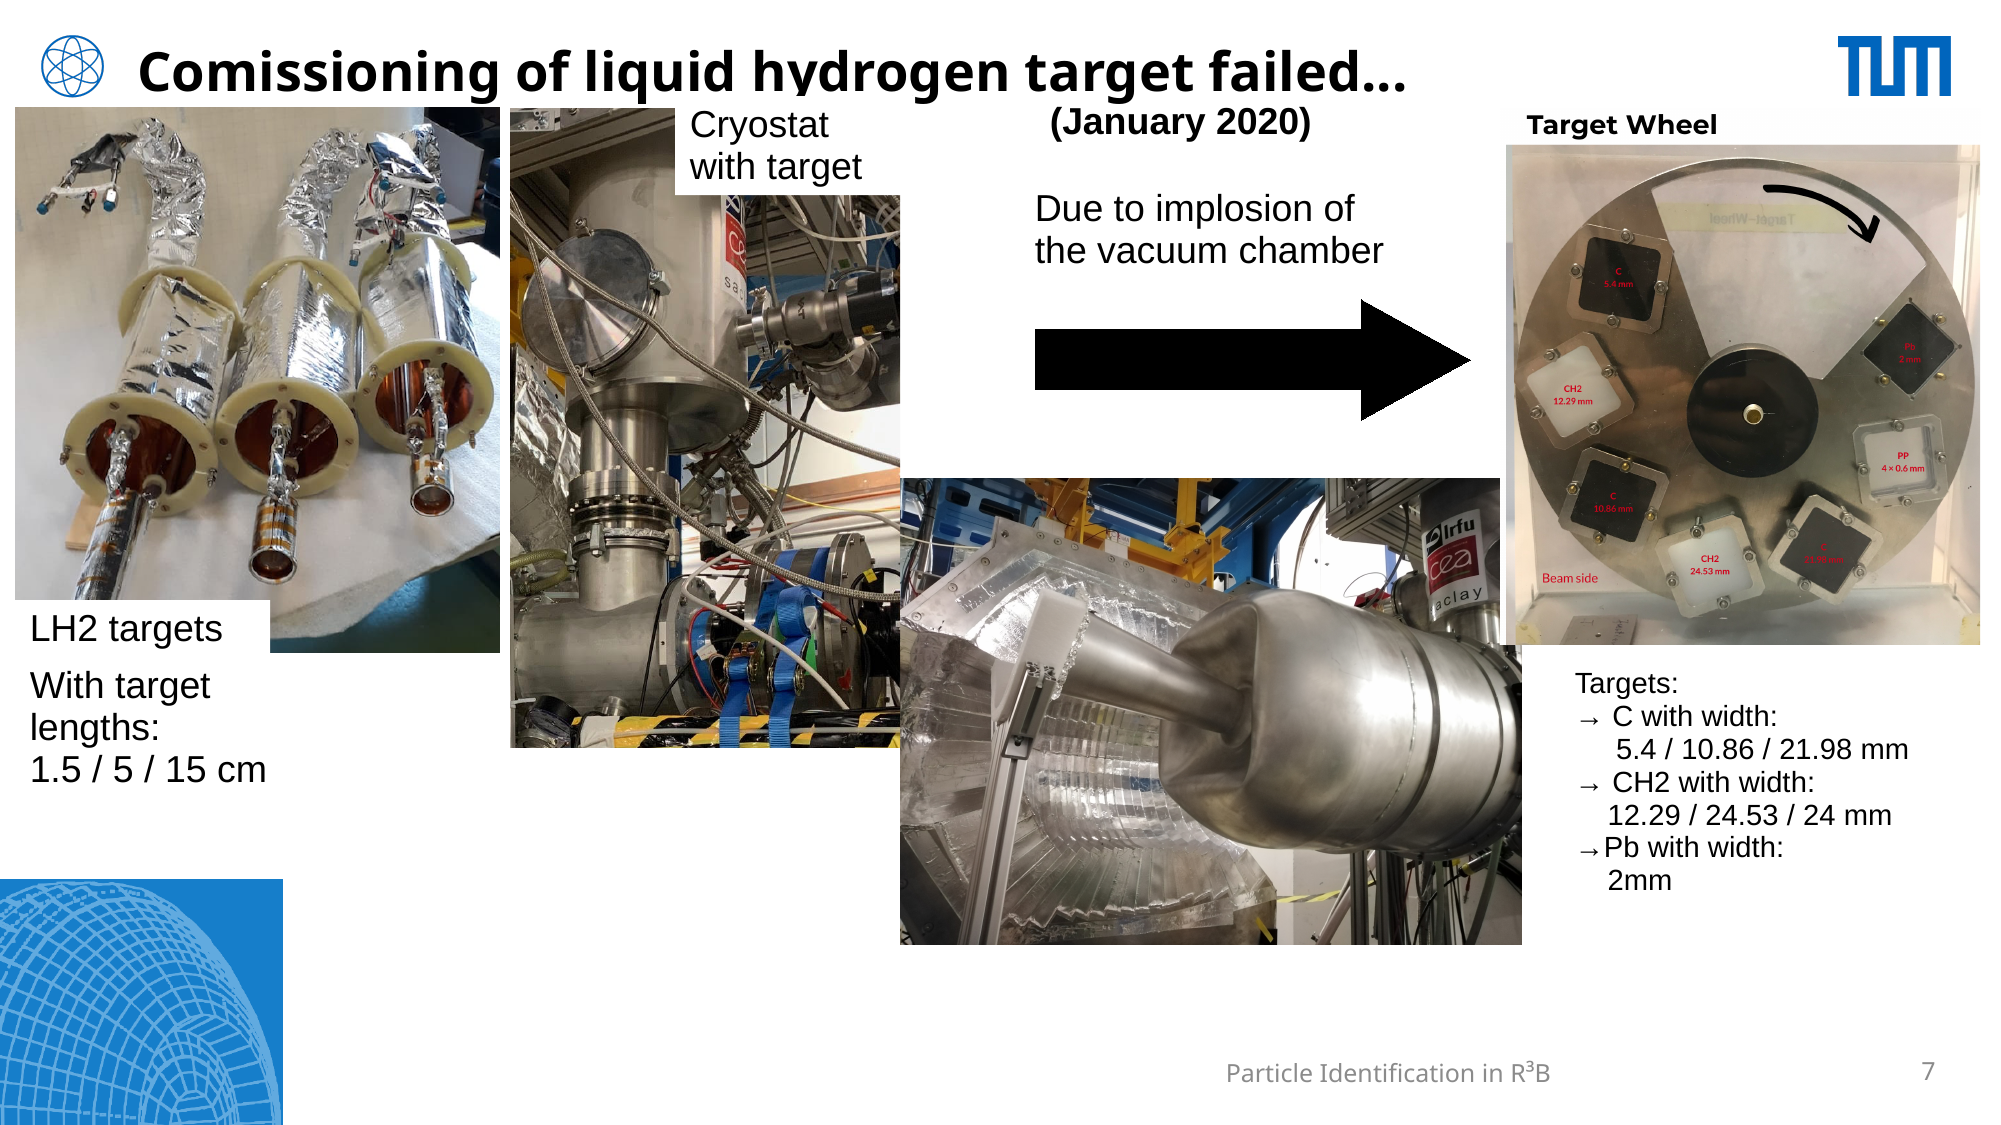

# Comissioning of liquid hydrogen target failed...
(January 2020)
Cryostat with target
Due to implosion of the vacuum chamber
LH2 targets
With target lengths:
1.5 / 5 / 15 cm
Targets:
→ C with width:
 5.4 / 10.86 / 21.98 mm
→ CH2 with width:
 12.29 / 24.53 / 24 mm
→Pb with width:
 2mm
Particle Identification in R³B
6